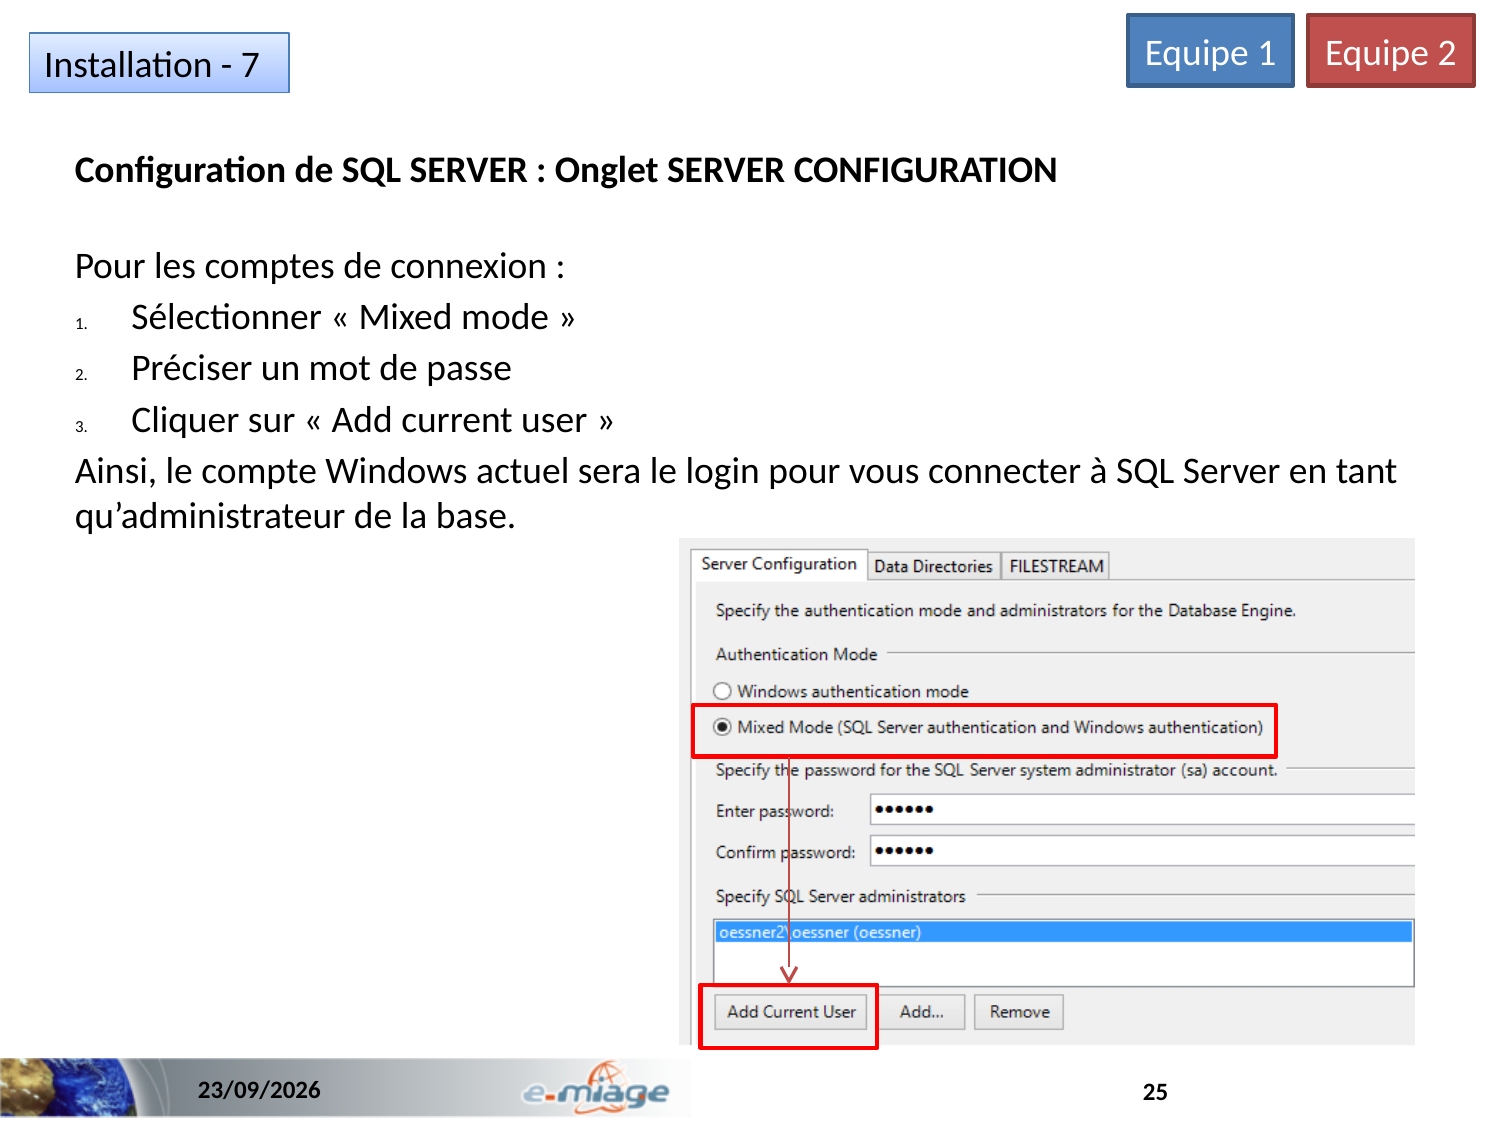

Equipe 1
Equipe 2
Installation - 7
Configuration de SQL SERVER : Onglet SERVER CONFIGURATION
Pour les comptes de connexion :
Sélectionner « Mixed mode »
Préciser un mot de passe
Cliquer sur « Add current user »
Ainsi, le compte Windows actuel sera le login pour vous connecter à SQL Server en tant qu’administrateur de la base.